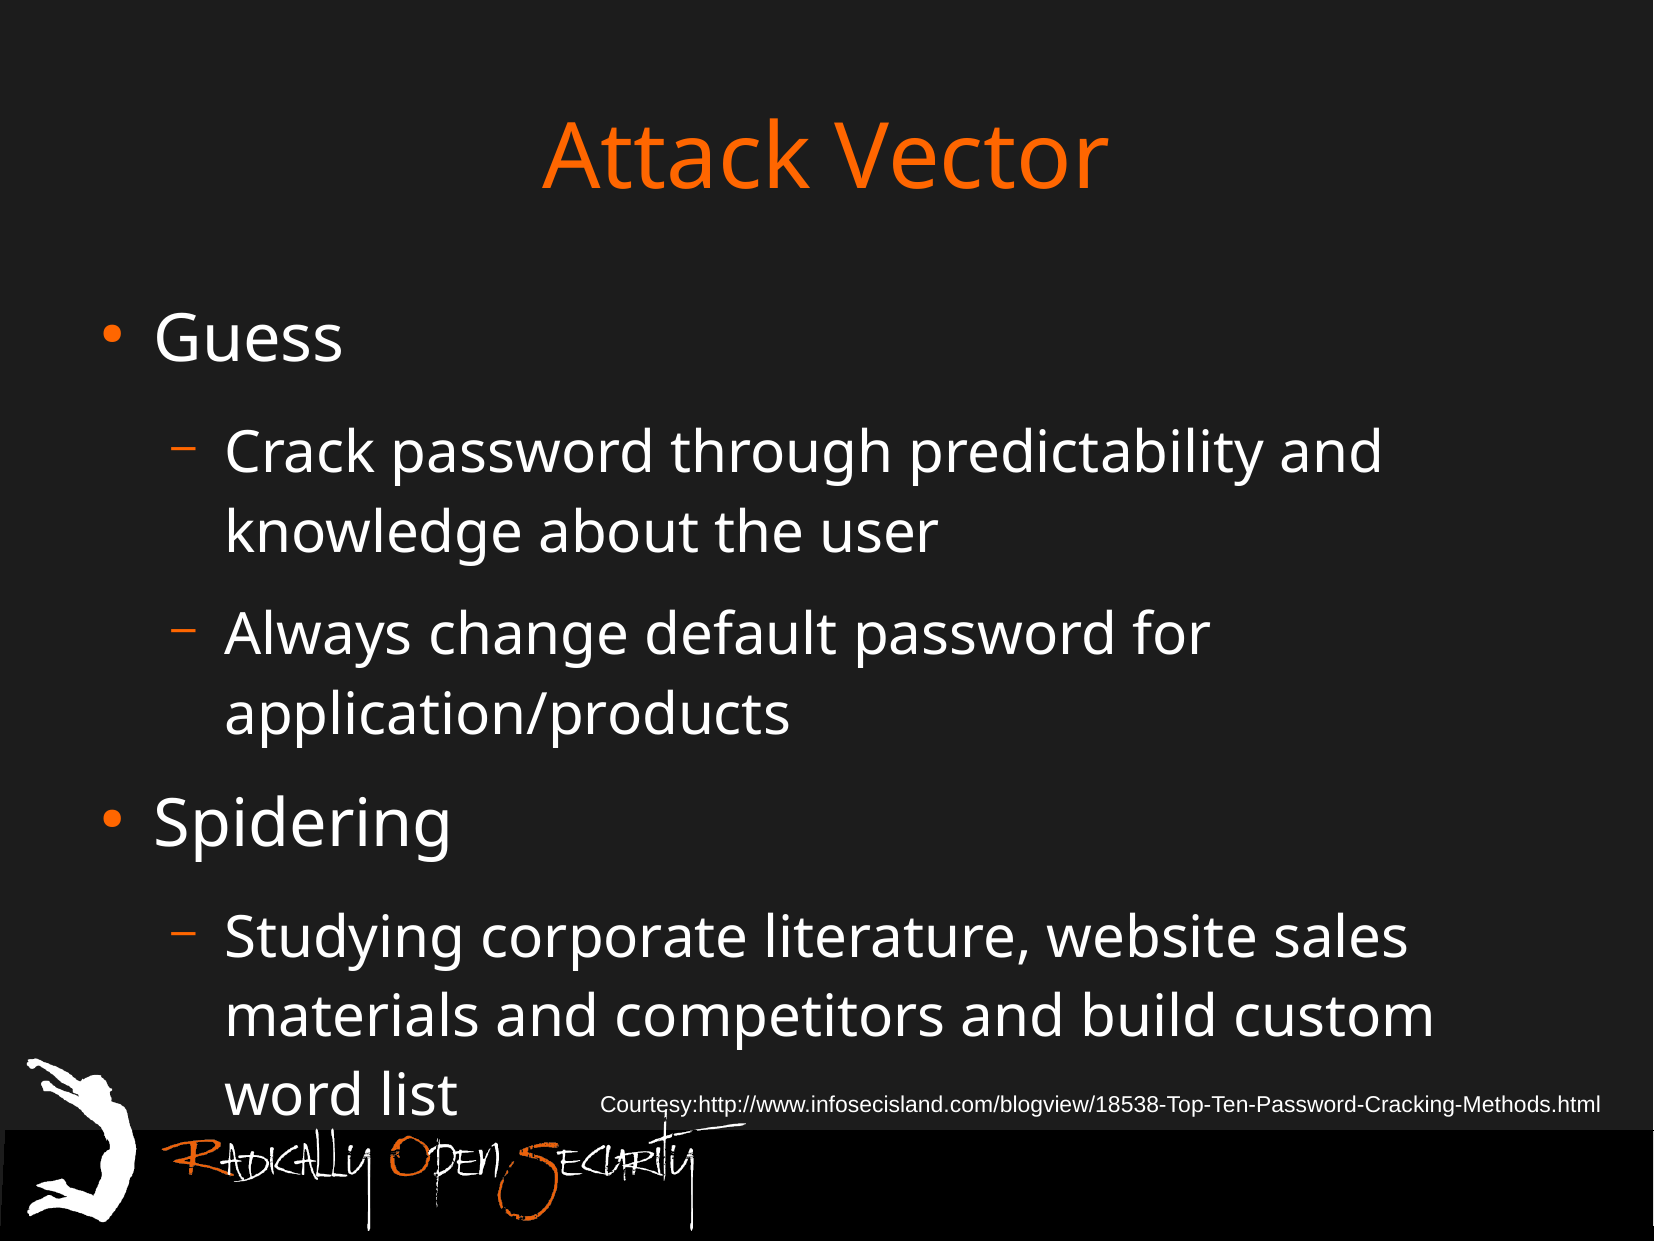

# Attack Vector
Guess
Crack password through predictability and knowledge about the user
Always change default password for application/products
Spidering
Studying corporate literature, website sales materials and competitors and build custom word list
Courtesy:http://www.infosecisland.com/blogview/18538-Top-Ten-Password-Cracking-Methods.html